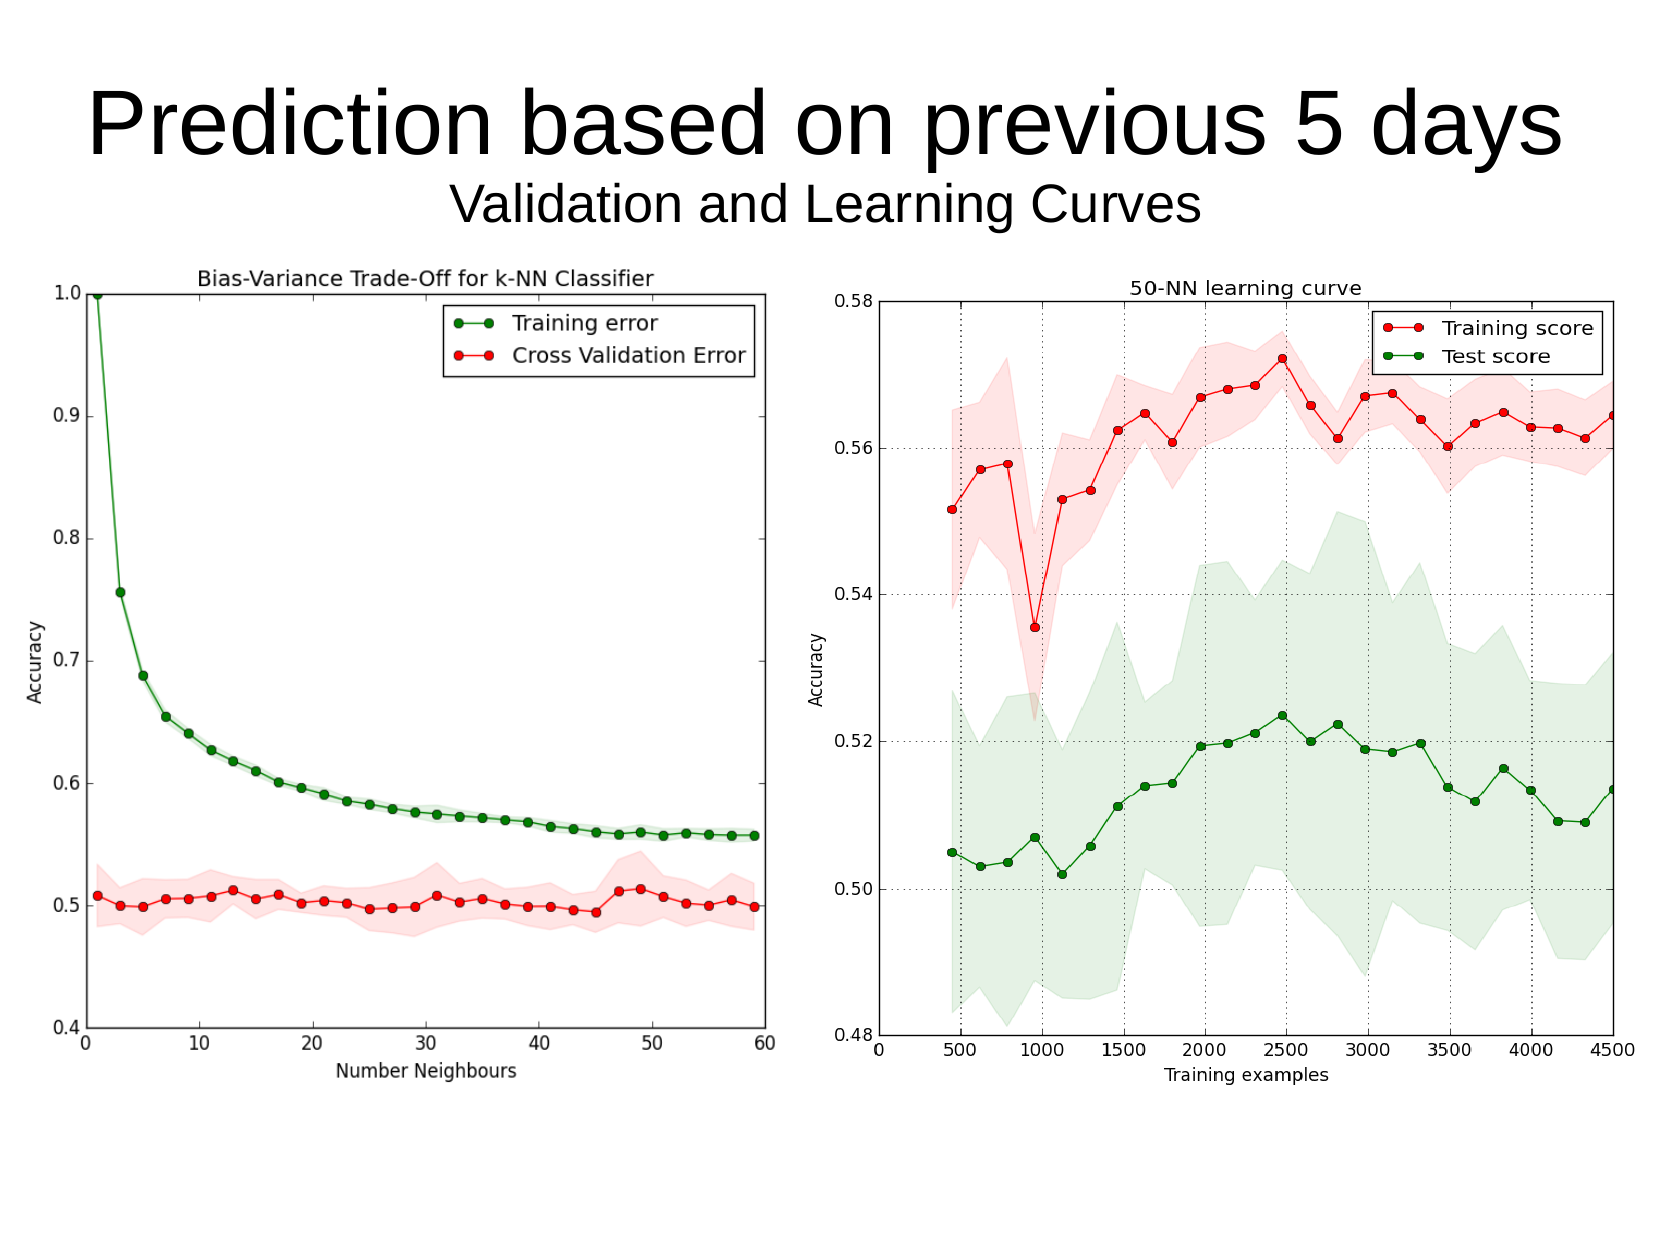

# Prediction based on previous 5 days Validation and Learning Curves